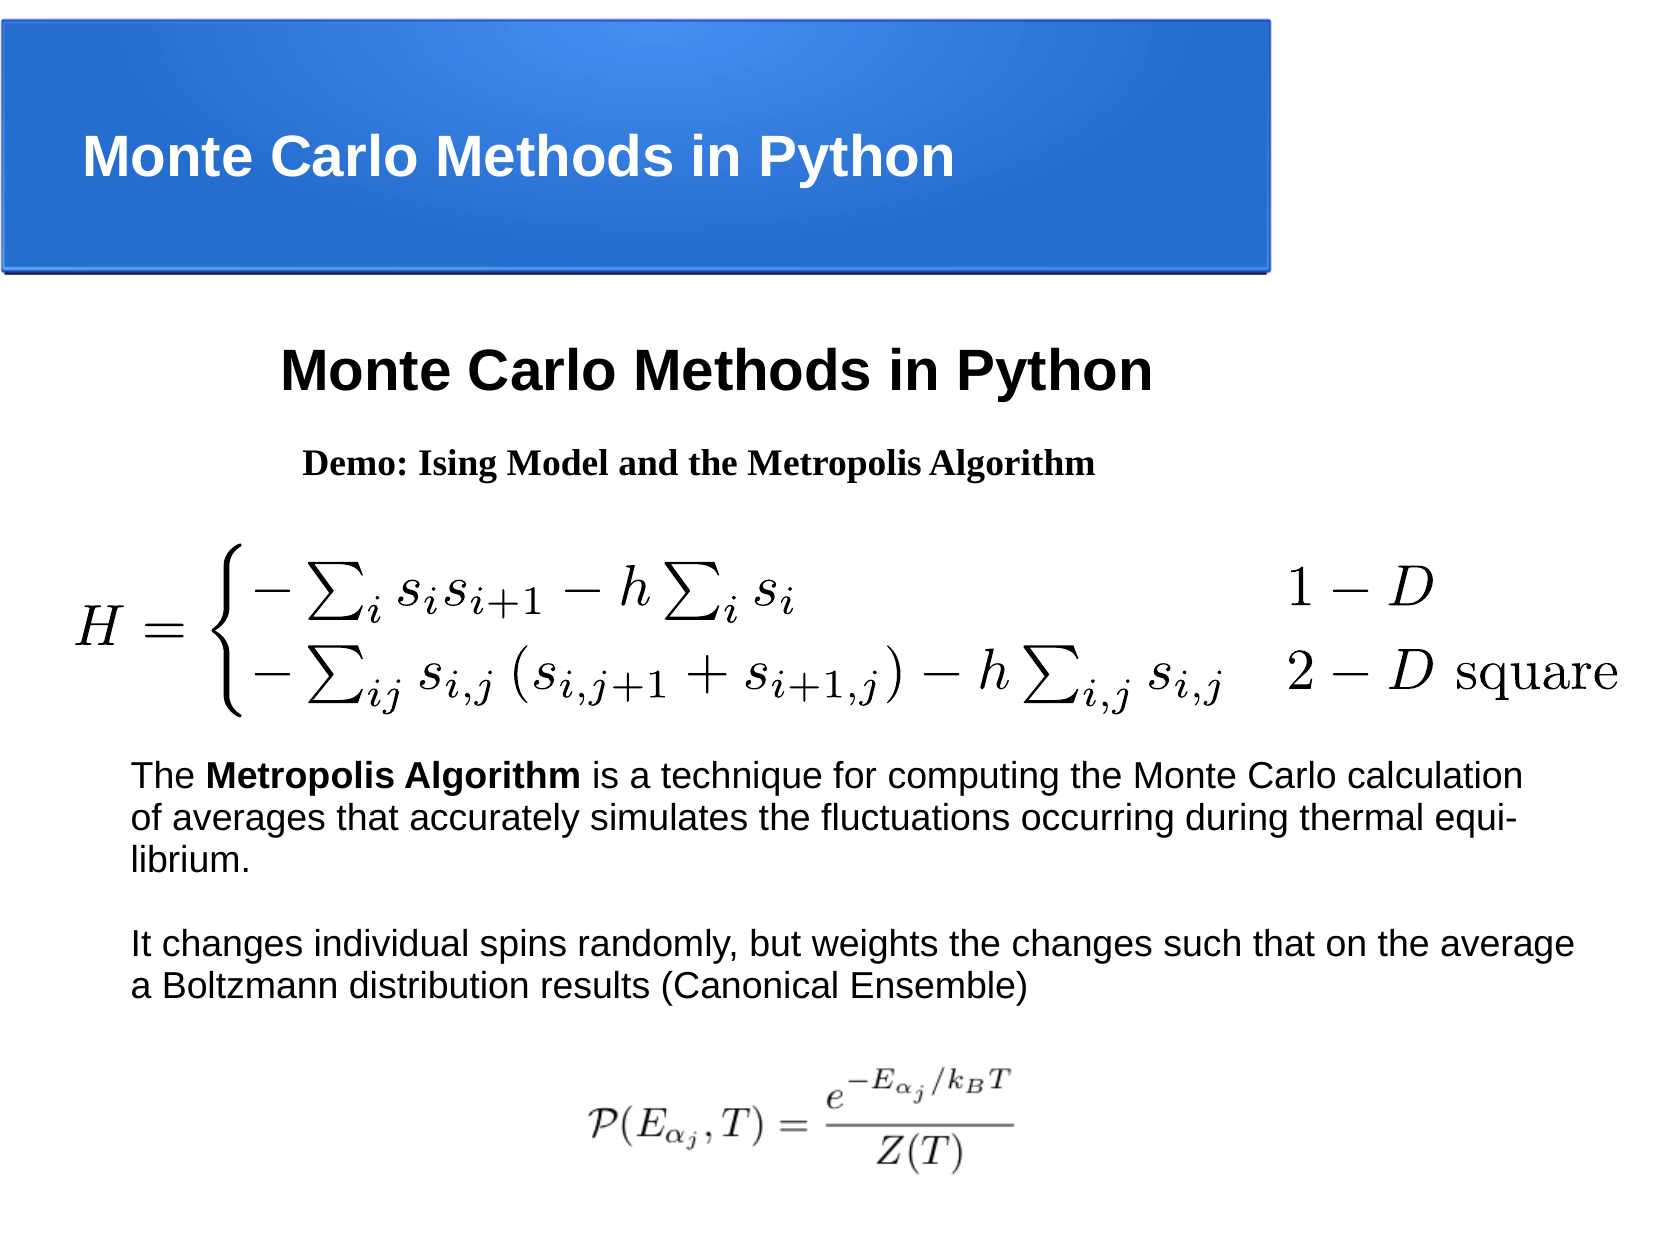

Monte Carlo Methods in Python
Monte Carlo Methods in Python
Demo: Ising Model and the Metropolis Algorithm
The Metropolis Algorithm is a technique for computing the Monte Carlo calculation
of averages that accurately simulates the fluctuations occurring during thermal equi-
librium.
It changes individual spins randomly, but weights the changes such that on the average
a Boltzmann distribution results (Canonical Ensemble)